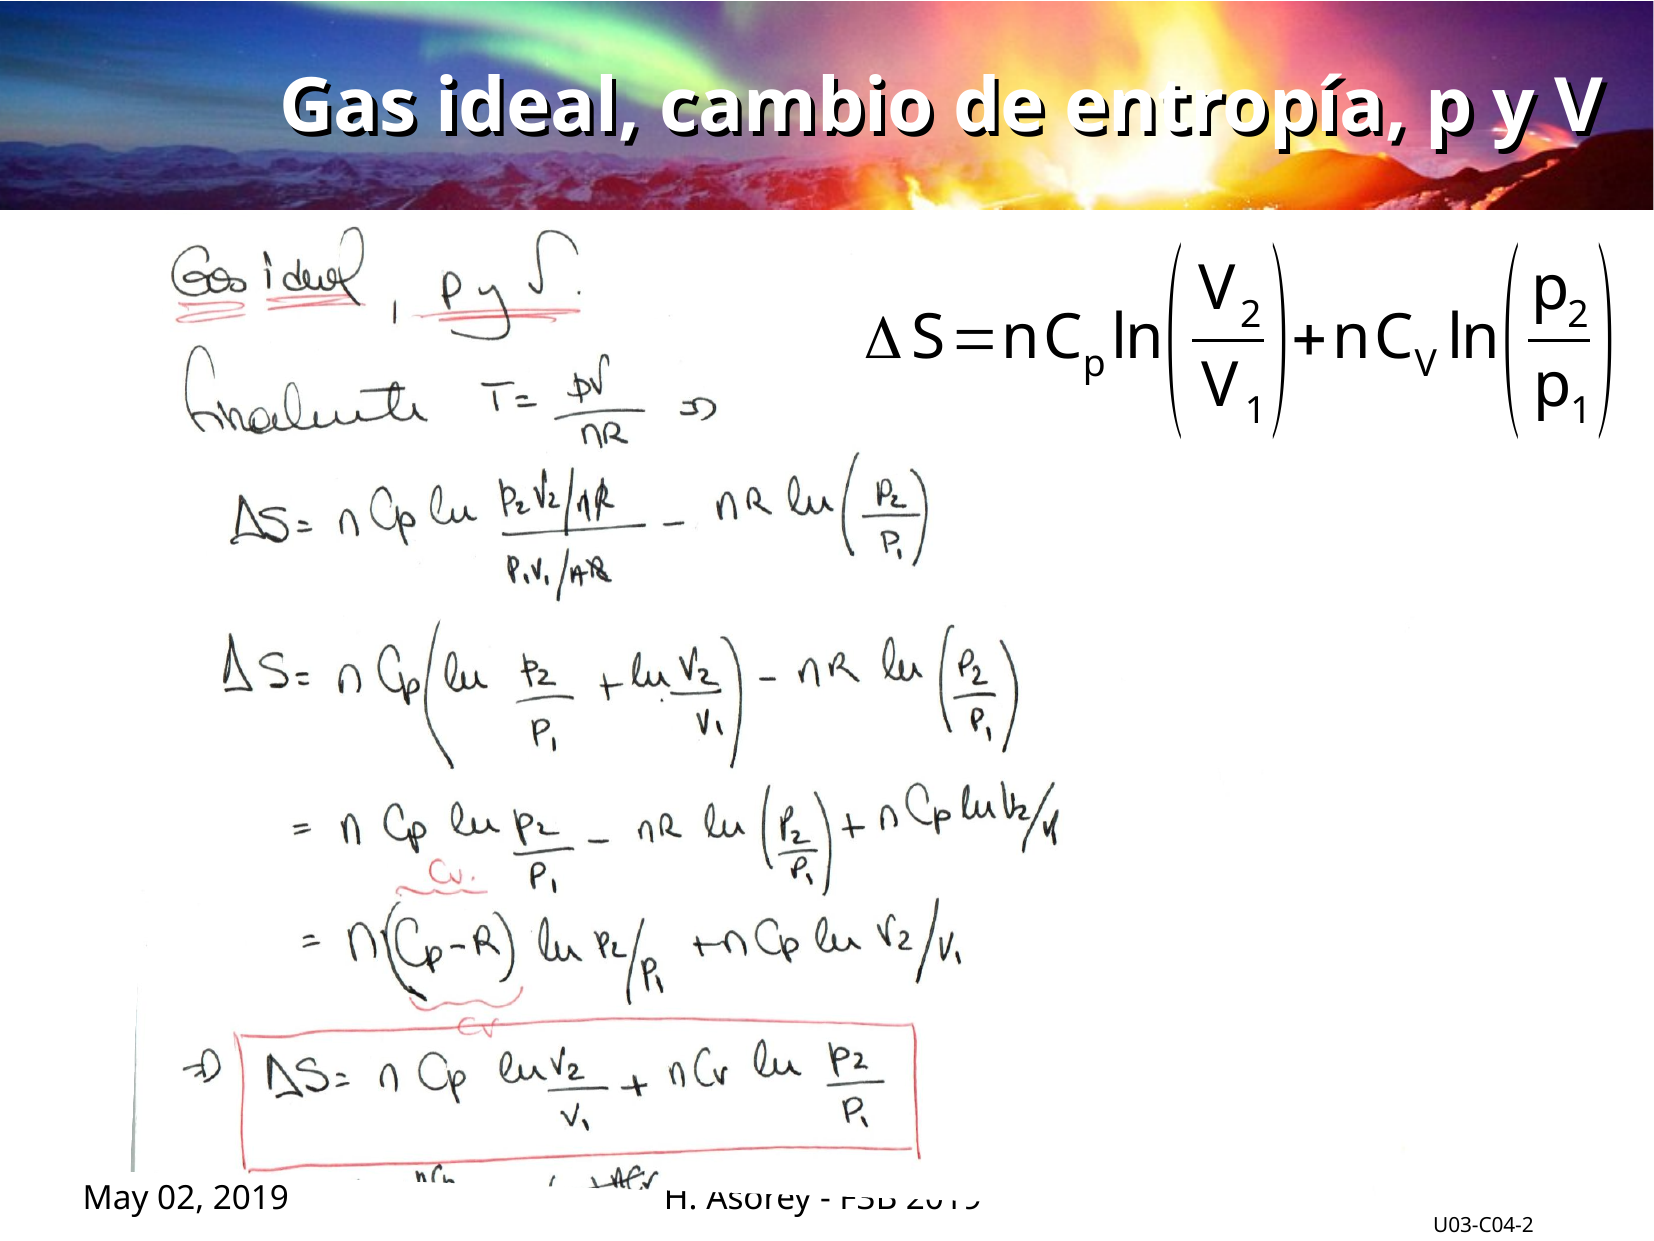

# Gas ideal, cambio de entropía, p y V
		U03-C04-2
May 02, 2019
H. Asorey - F3B 2019
11